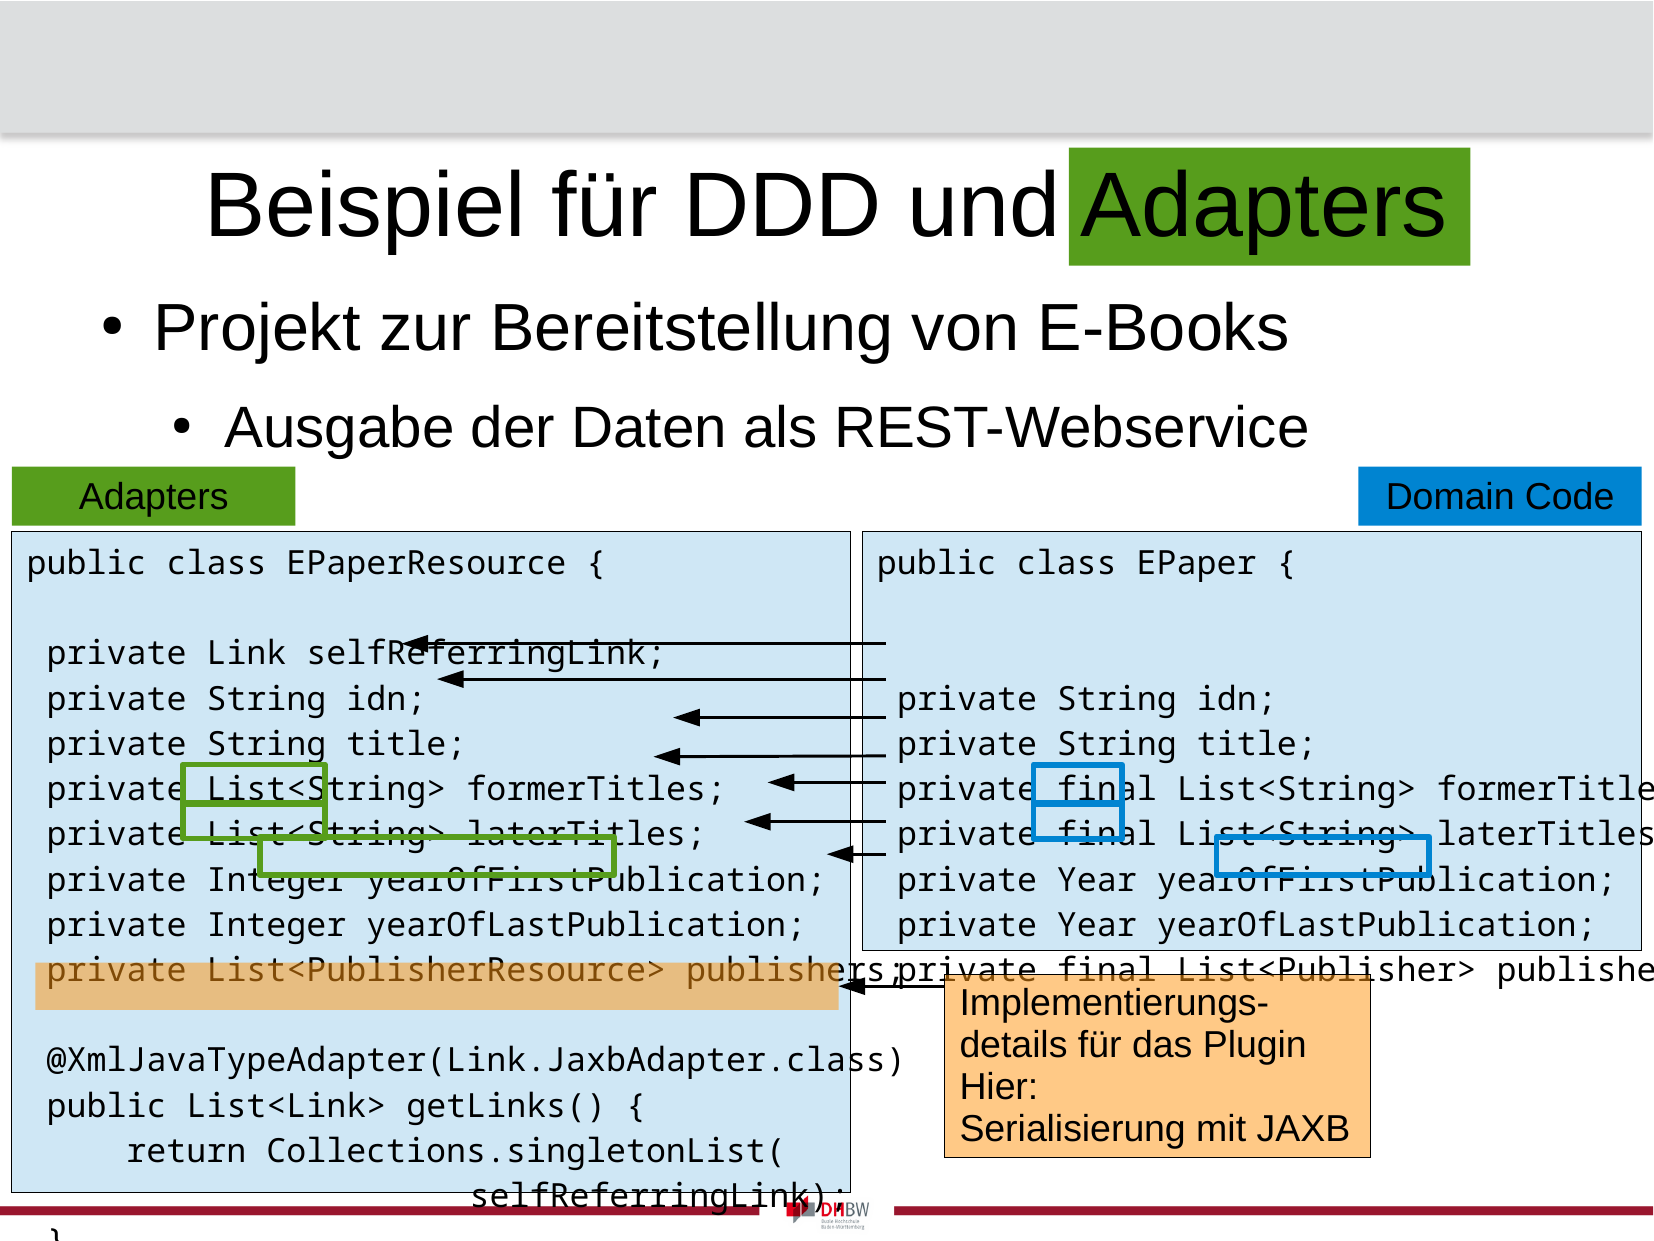

# Beispiel für DDD und Adapters
Projekt zur Bereitstellung von E-Books
Ausgabe der Daten als REST-Webservice
Adapters
Domain Code
public class EPaperResource {
 private Link selfReferringLink;
 private String idn;
 private String title;
 private List<String> formerTitles;
 private List<String> laterTitles;
 private Integer yearOfFirstPublication;
 private Integer yearOfLastPublication;
 private List<PublisherResource> publishers;
 @XmlJavaTypeAdapter(Link.JaxbAdapter.class)
 public List<Link> getLinks() {
 return Collections.singletonList(
						selfReferringLink);
 }
public class EPaper {
 private String idn;
 private String title;
 private final List<String> formerTitles;
 private final List<String> laterTitles;
 private Year yearOfFirstPublication;
 private Year yearOfLastPublication;
 private final List<Publisher> publishers;
Implementierungs-
details für das Plugin
Hier:
Serialisierung mit JAXB